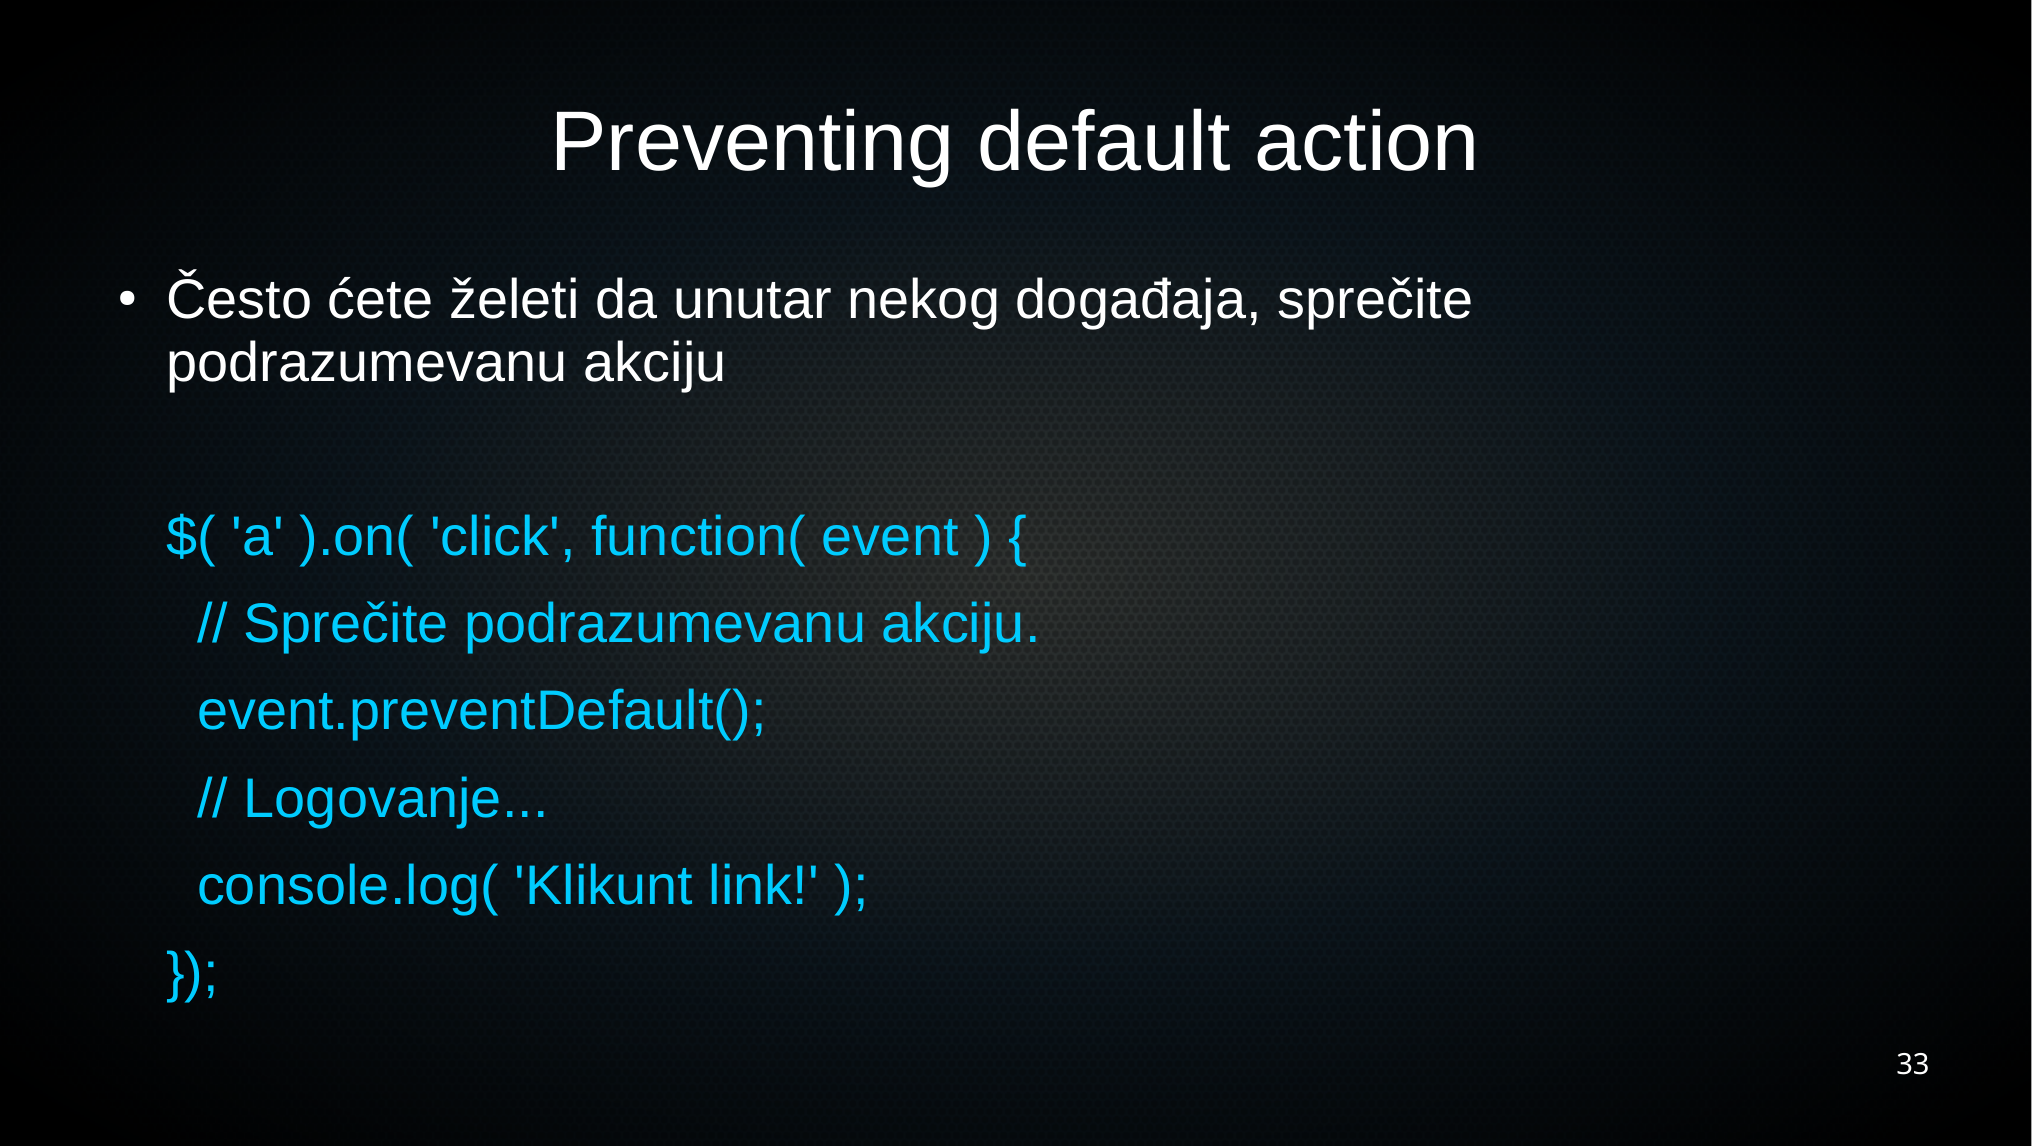

# Preventing default action
Često ćete želeti da unutar nekog događaja, sprečite podrazumevanu akciju
$( 'a' ).on( 'click', function( event ) {
 // Sprečite podrazumevanu akciju.
 event.preventDefault();
 // Logovanje...
 console.log( 'Klikunt link!' );
});
33